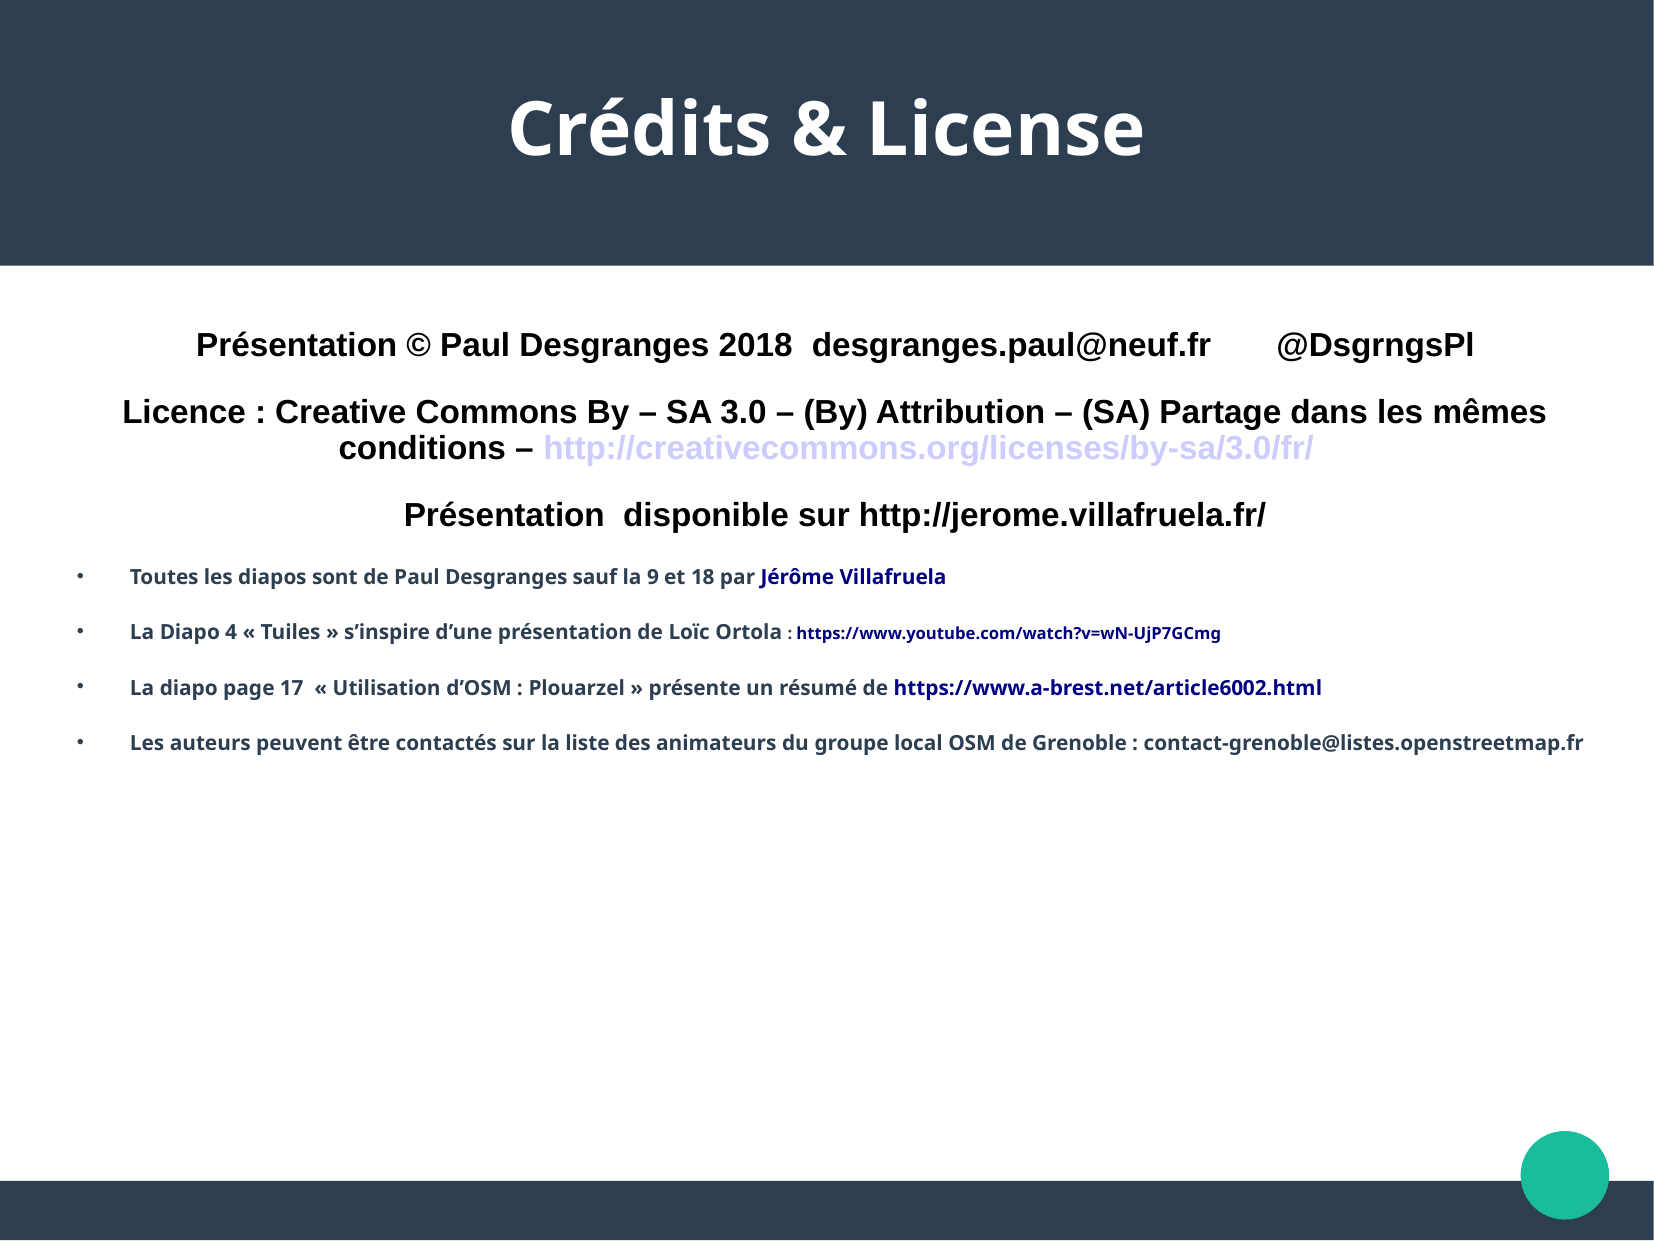

# Crédits & License
Présentation © Paul Desgranges 2018 desgranges.paul@neuf.fr @DsgrngsPl
Licence : Creative Commons By – SA 3.0 – (By) Attribution – (SA) Partage dans les mêmes conditions – http://creativecommons.org/licenses/by-sa/3.0/fr/
Présentation disponible sur http://jerome.villafruela.fr/
Toutes les diapos sont de Paul Desgranges sauf la 9 et 18 par Jérôme Villafruela
La Diapo 4 « Tuiles » s’inspire d’une présentation de Loïc Ortola : https://www.youtube.com/watch?v=wN-UjP7GCmg
La diapo page 17 « Utilisation d’OSM : Plouarzel » présente un résumé de https://www.a-brest.net/article6002.html
Les auteurs peuvent être contactés sur la liste des animateurs du groupe local OSM de Grenoble : contact-grenoble@listes.openstreetmap.fr